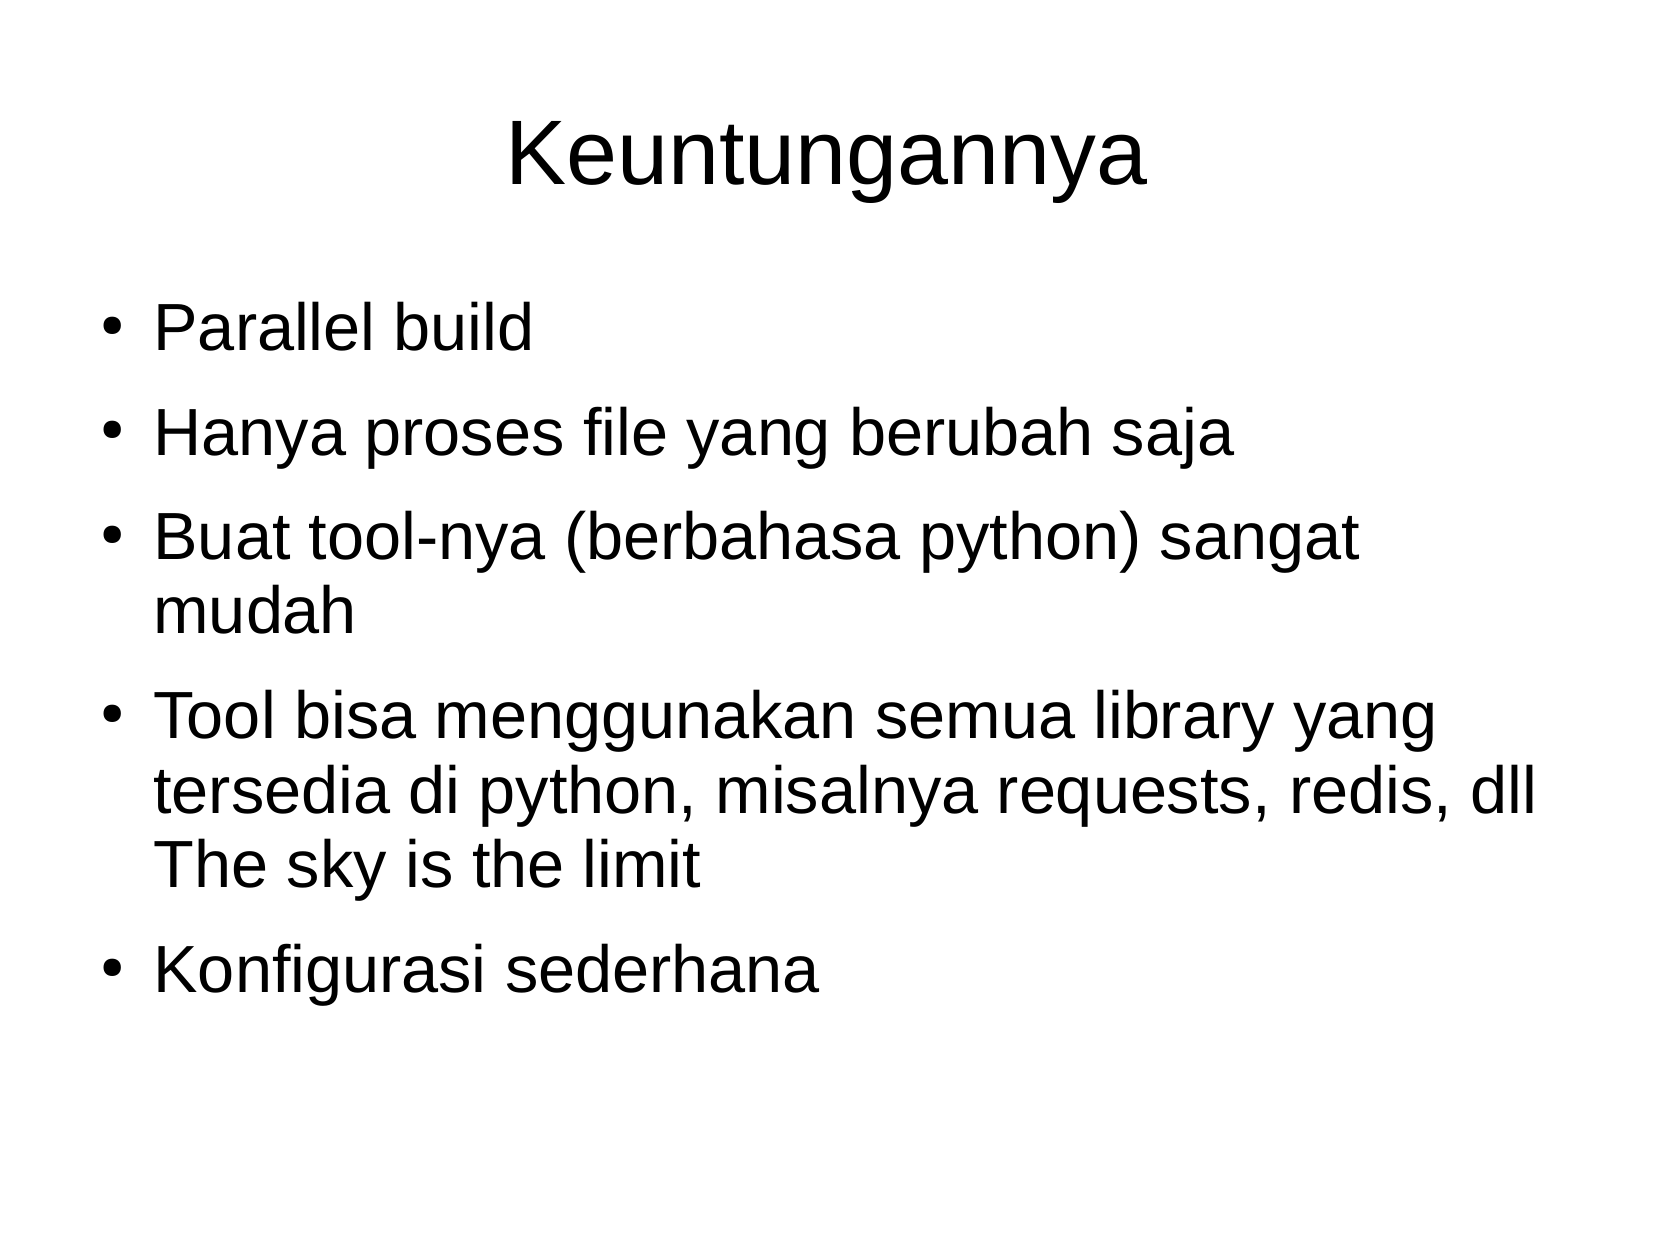

# Keuntungannya
Parallel build
Hanya proses file yang berubah saja
Buat tool-nya (berbahasa python) sangat mudah
Tool bisa menggunakan semua library yang tersedia di python, misalnya requests, redis, dll
The sky is the limit
Konfigurasi sederhana